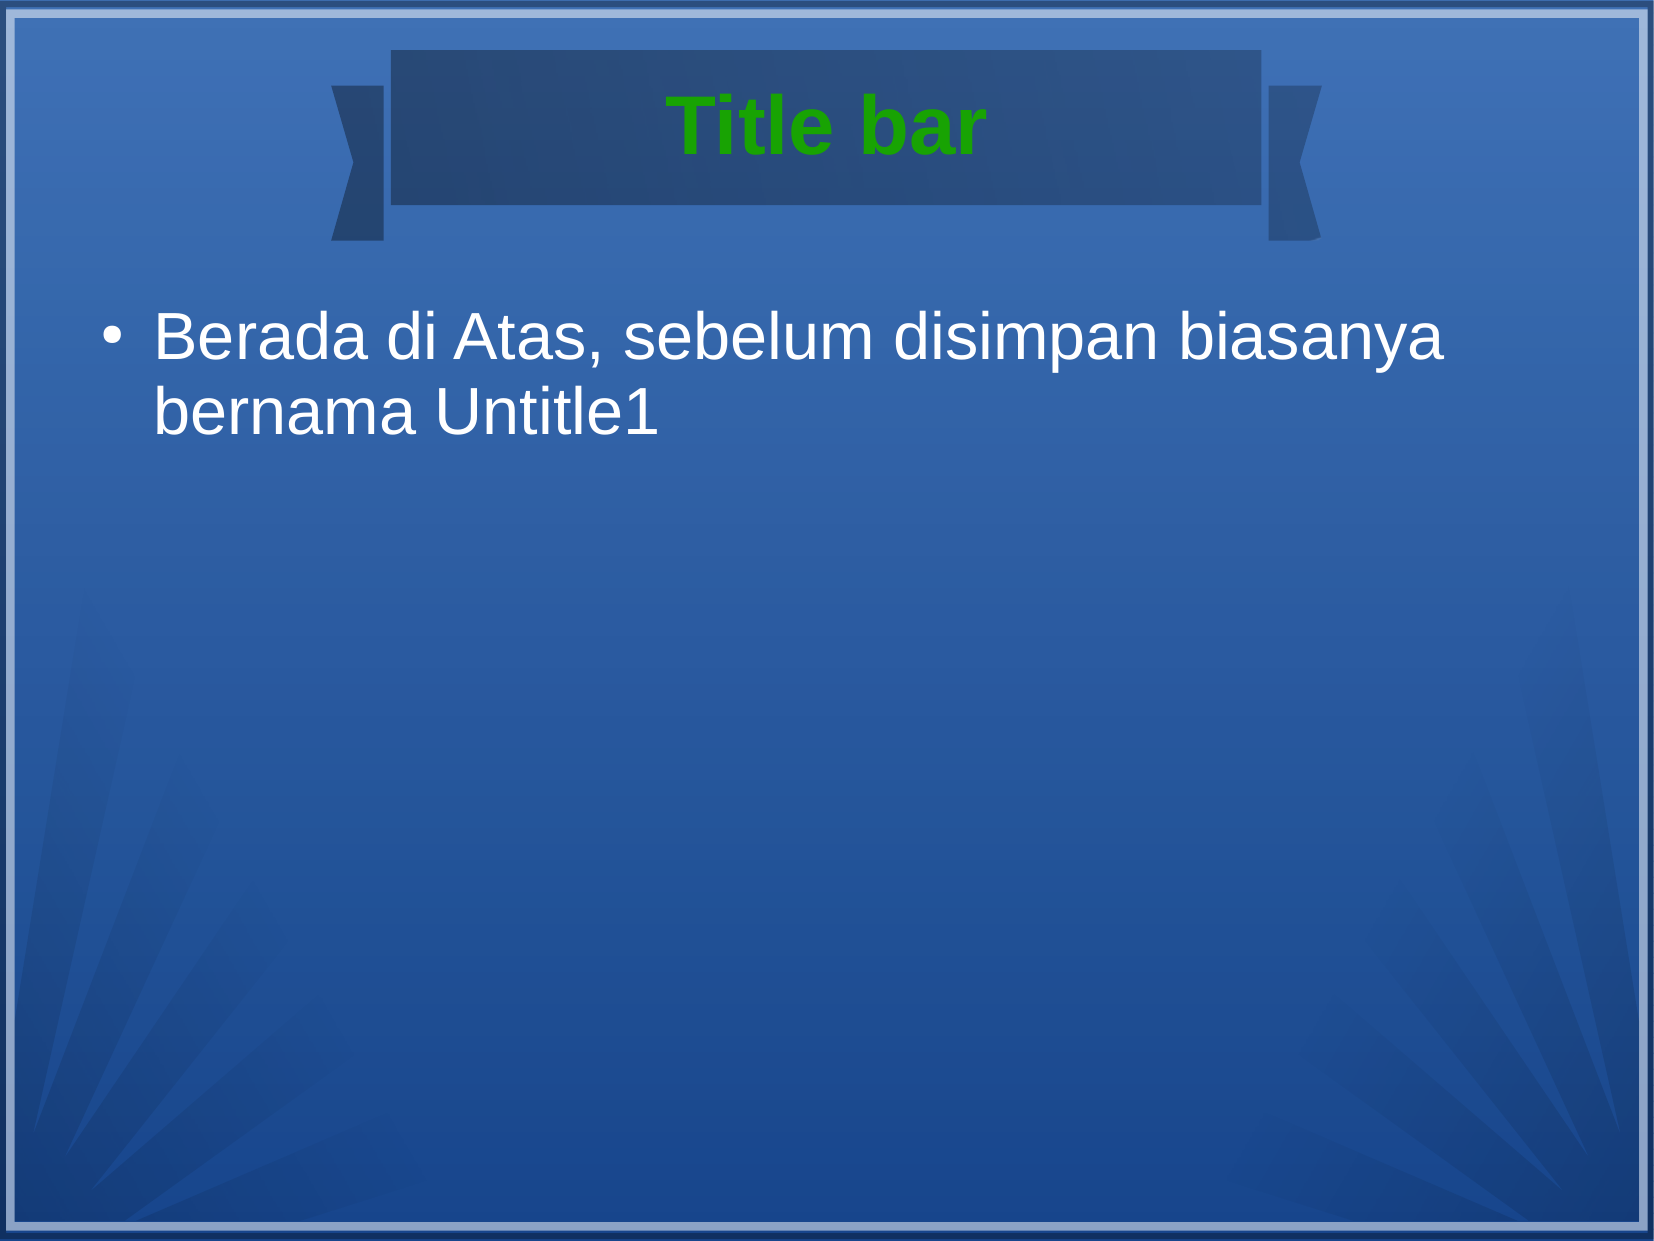

# Title bar
Berada di Atas, sebelum disimpan biasanya bernama Untitle1